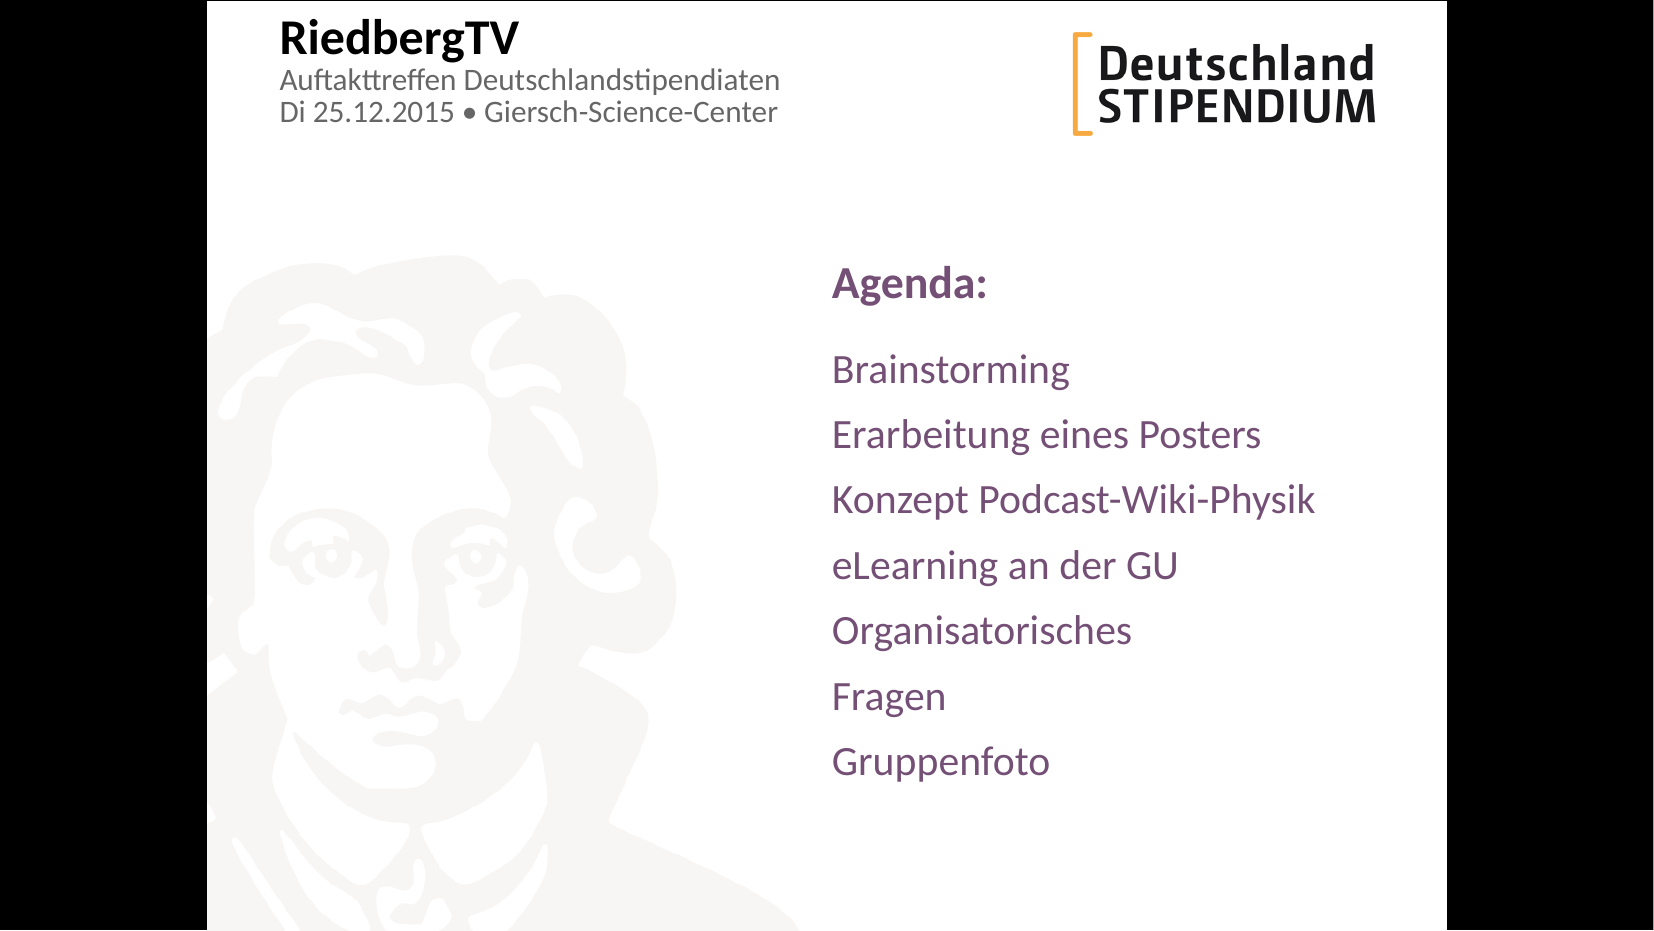

RiedbergTV
Auftakttreffen Deutschlandstipendiaten
Di 25.12.2015 • Giersch-Science-Center
Agenda:
Brainstorming
Erarbeitung eines Posters
Konzept Podcast-Wiki-Physik
eLearning an der GU
Organisatorisches
Fragen
Gruppenfoto